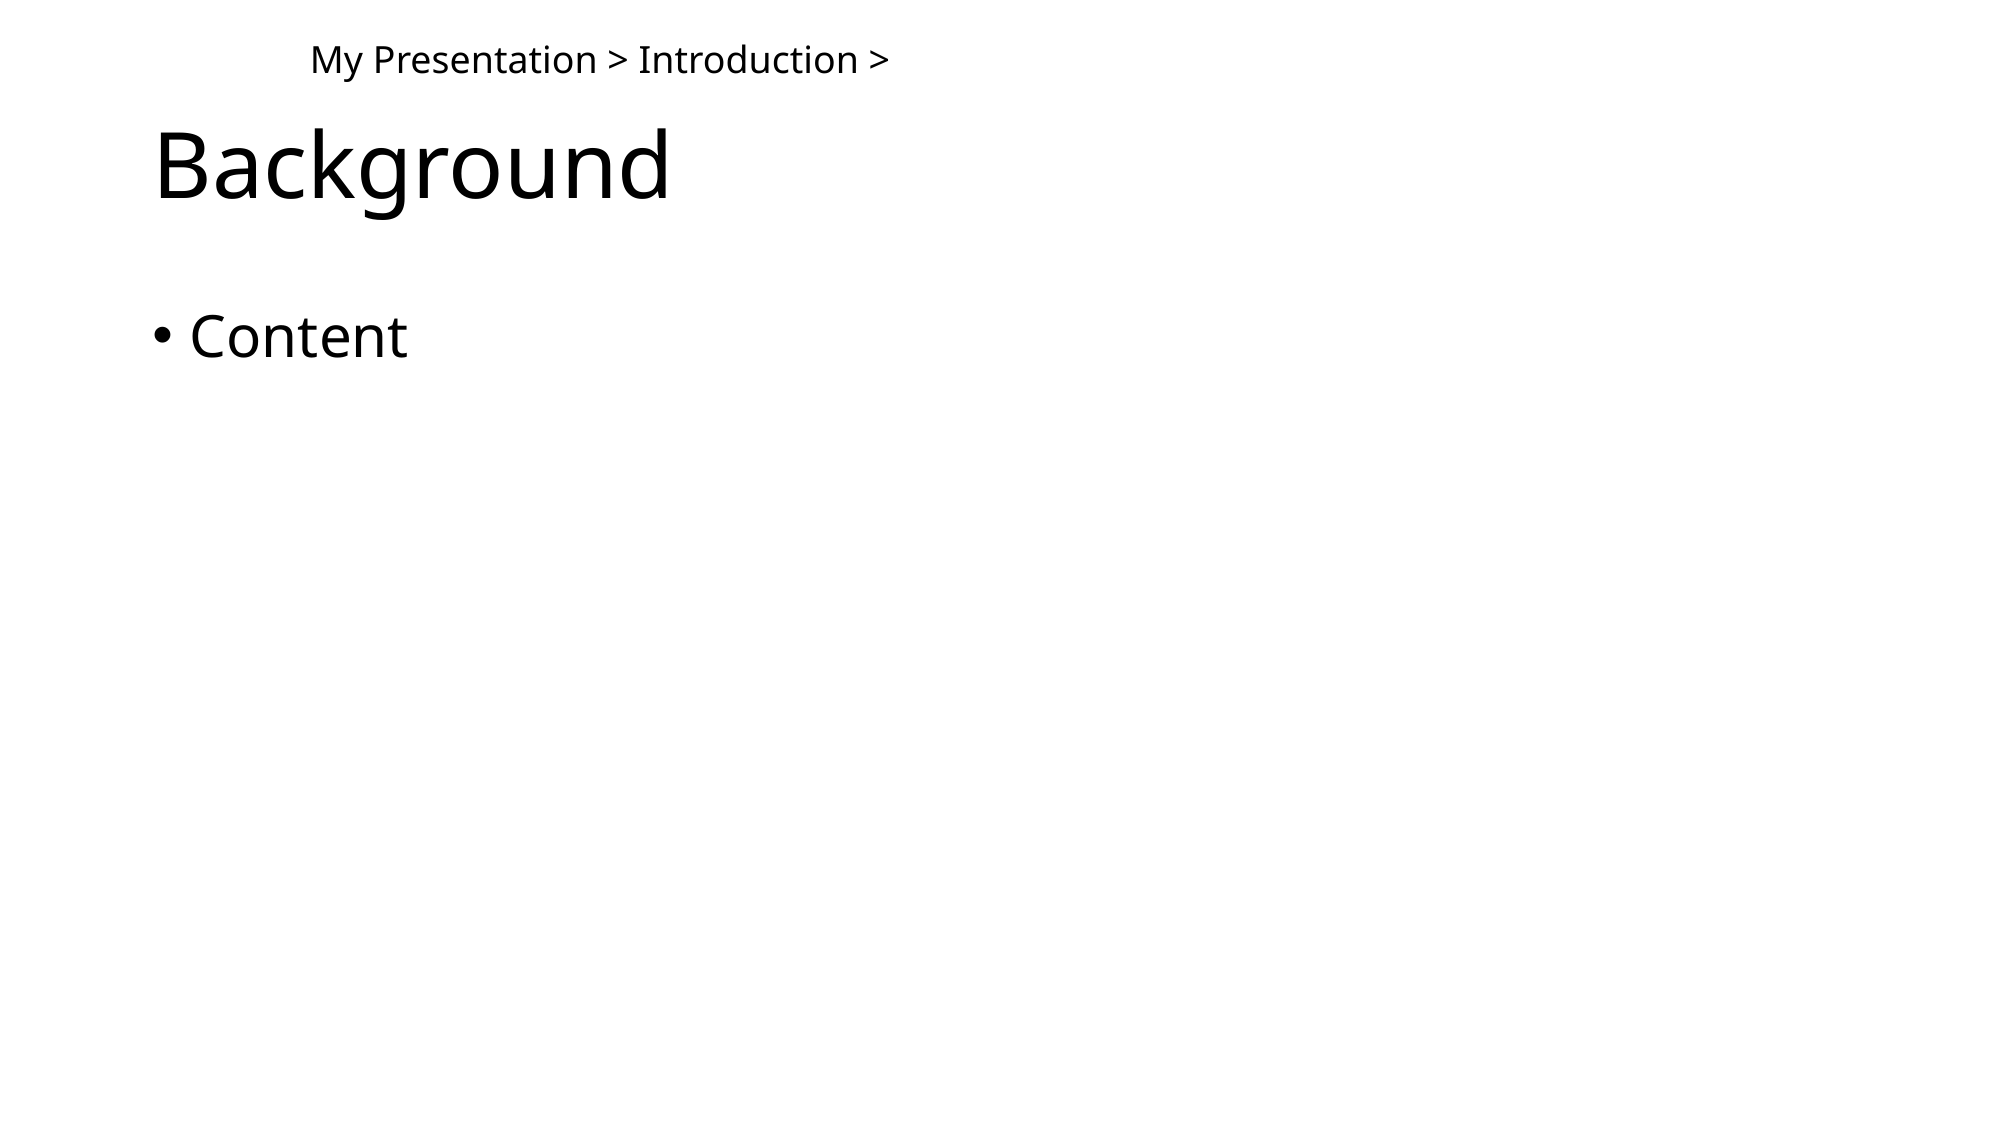

#poptopush 1
My Presentation > Introduction >
# Background
Content